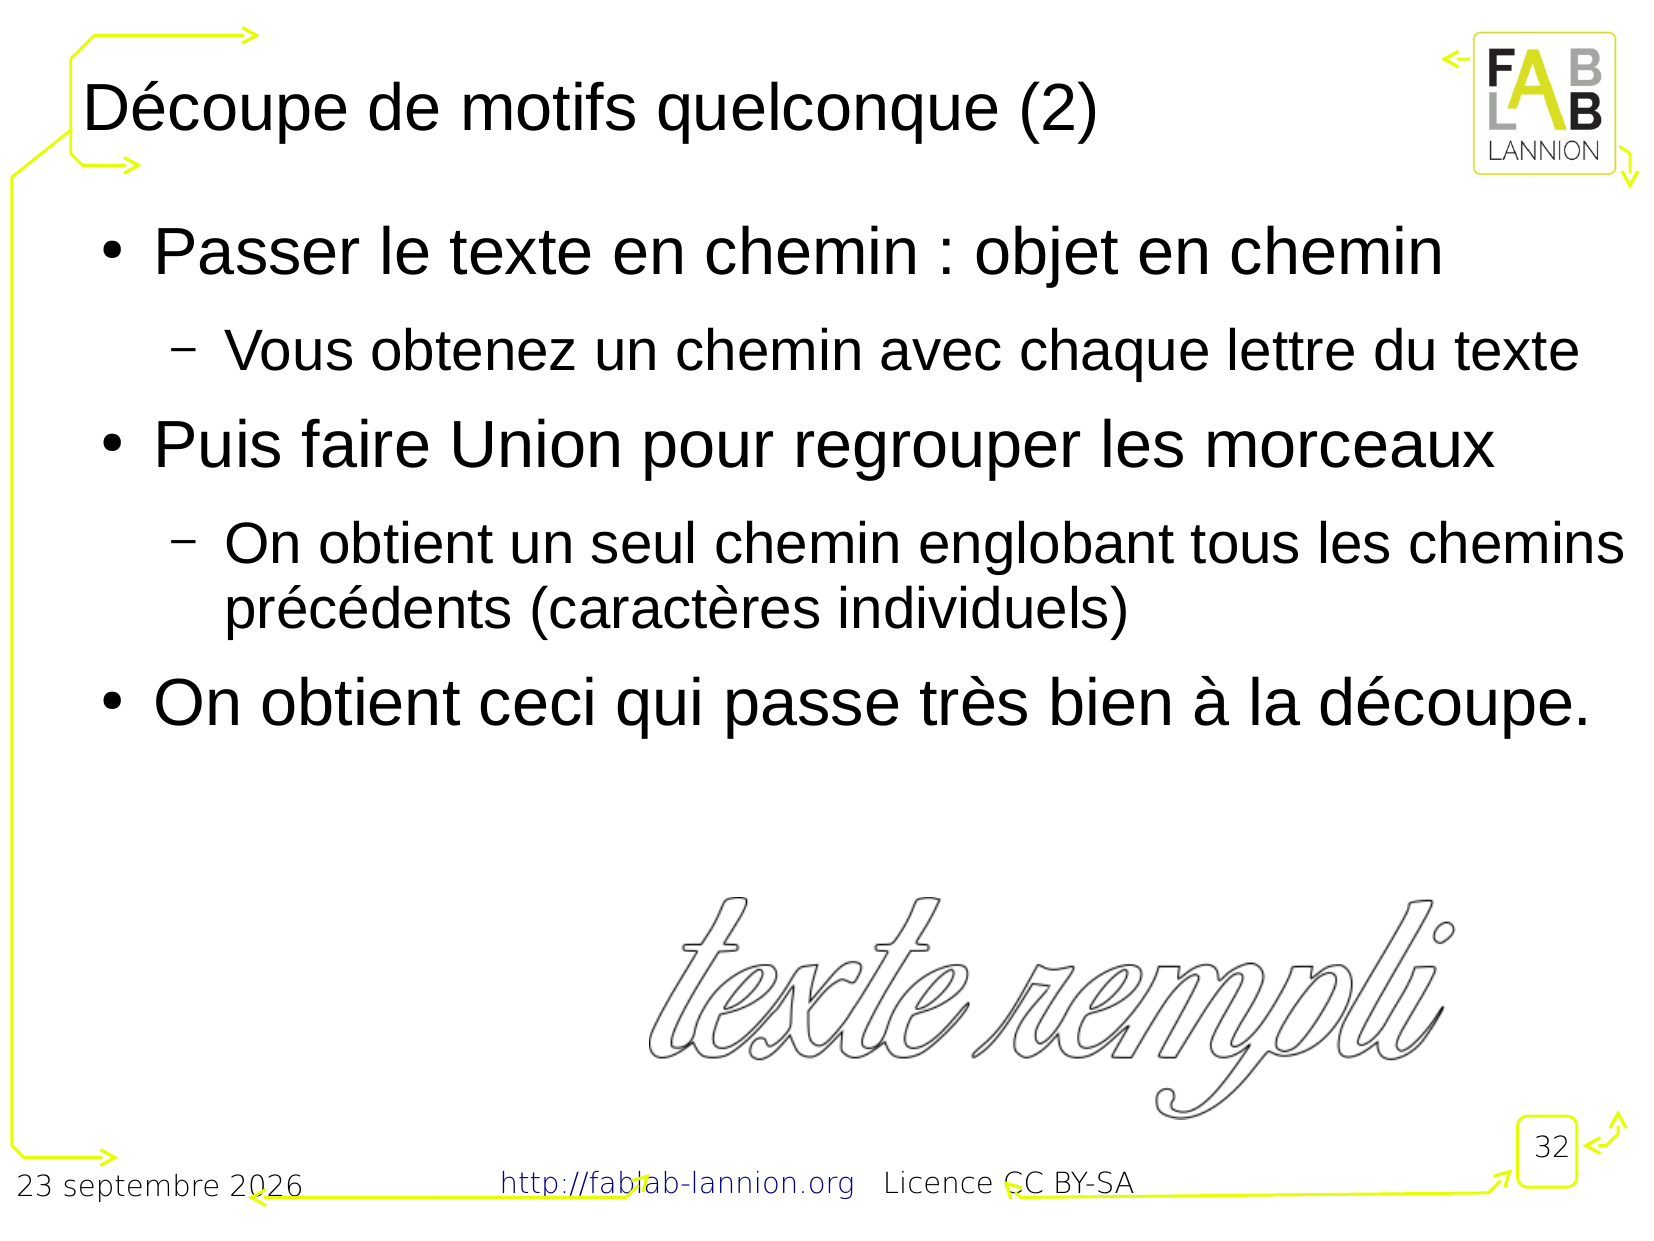

# Découpe de motifs quelconque (2)
Passer le texte en chemin : objet en chemin
Vous obtenez un chemin avec chaque lettre du texte
Puis faire Union pour regrouper les morceaux
On obtient un seul chemin englobant tous les chemins précédents (caractères individuels)
On obtient ceci qui passe très bien à la découpe.
32